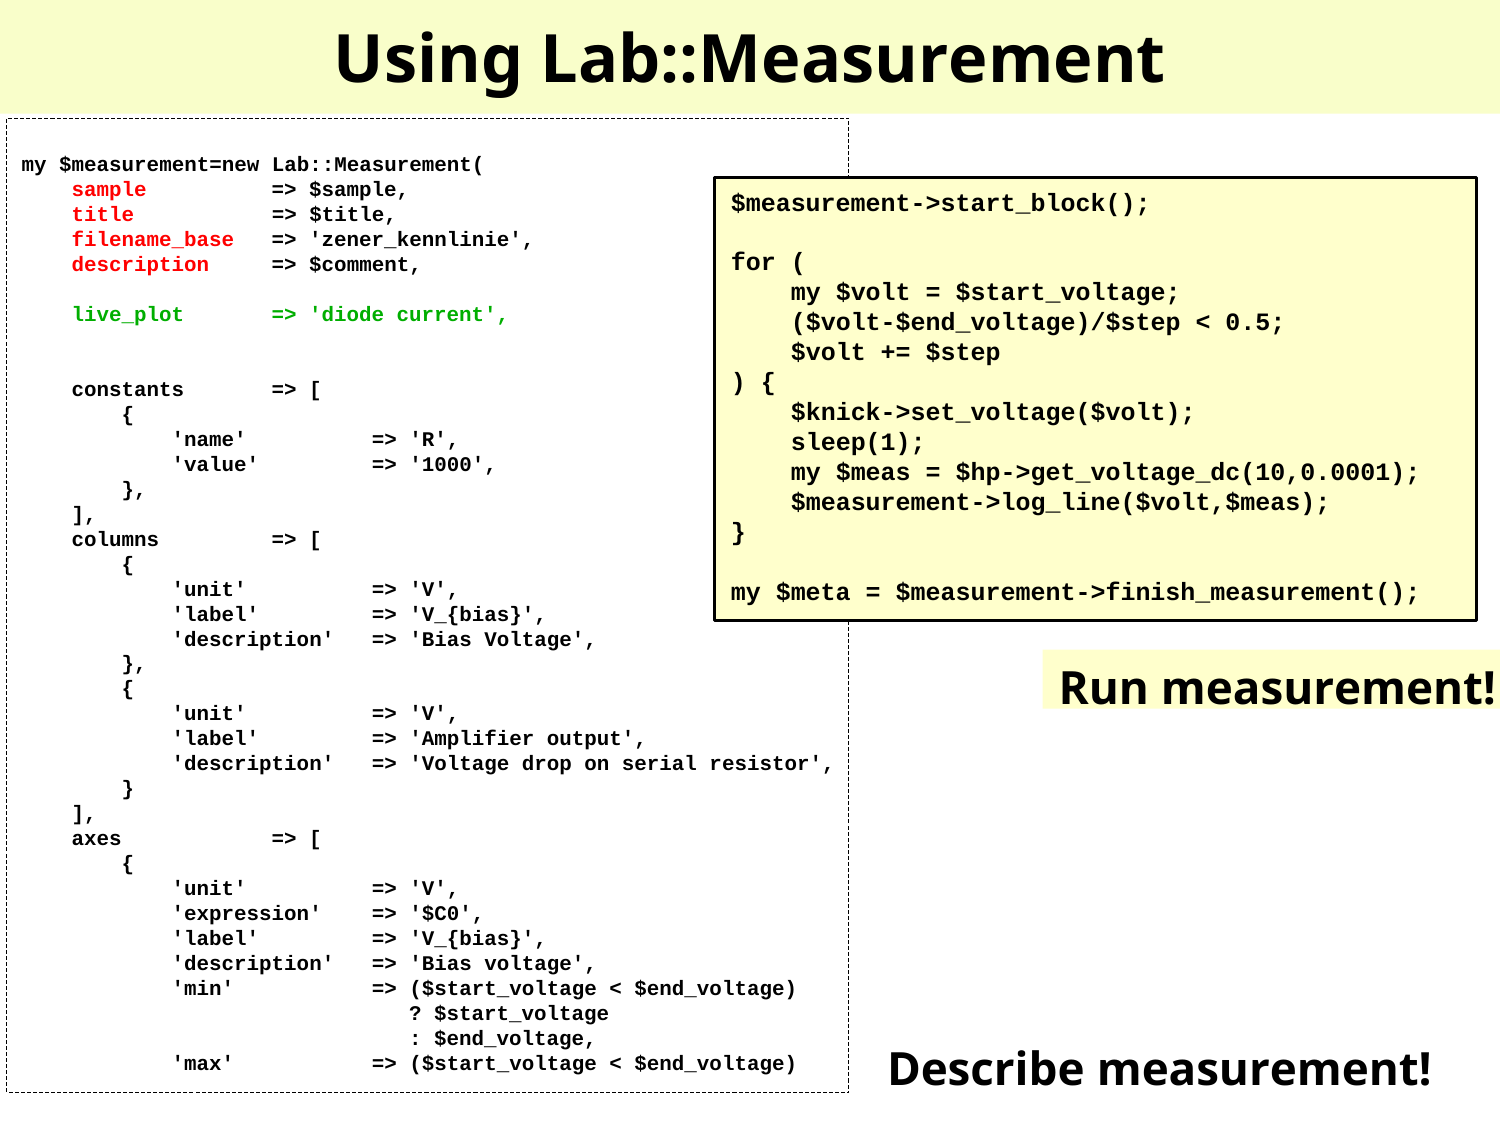

# Using Lab::Measurement
my $measurement=new Lab::Measurement(
 sample => $sample,
 title => $title,
 filename_base => 'zener_kennlinie',
 description => $comment,
 live_plot => 'diode current',
 constants => [
 {
 'name' => 'R',
 'value' => '1000',
 },
 ],
 columns => [
 {
 'unit' => 'V',
 'label' => 'V_{bias}',
 'description' => 'Bias Voltage',
 },
 {
 'unit' => 'V',
 'label' => 'Amplifier output',
 'description' => 'Voltage drop on serial resistor',
 }
 ],
 axes => [
 {
 'unit' => 'V',
 'expression' => '$C0',
 'label' => 'V_{bias}',
 'description' => 'Bias voltage',
 'min' => ($start_voltage < $end_voltage)
 ? $start_voltage
 : $end_voltage,
 'max' => ($start_voltage < $end_voltage)
$measurement->start_block();
for (
 my $volt = $start_voltage;
 ($volt-$end_voltage)/$step < 0.5;
 $volt += $step
) {
 $knick->set_voltage($volt);
 sleep(1);
 my $meas = $hp->get_voltage_dc(10,0.0001);
 $measurement->log_line($volt,$meas);
}
my $meta = $measurement->finish_measurement();
Run measurement!
Describe measurement!